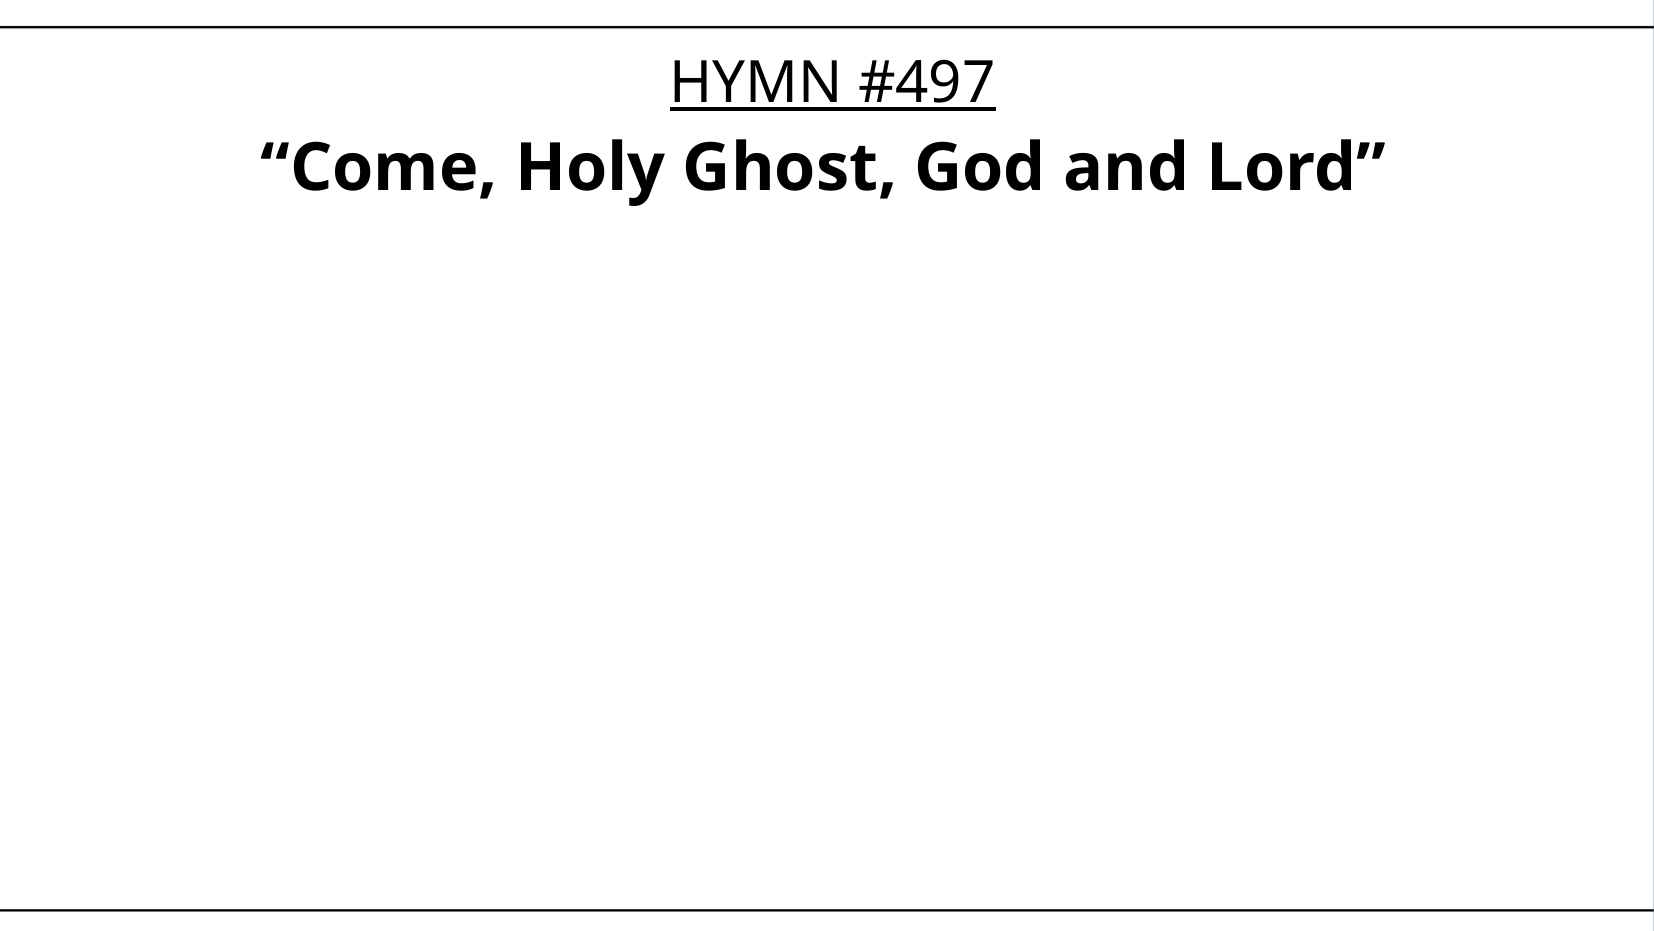

HYMN #497
“Come, Holy Ghost, God and Lord”